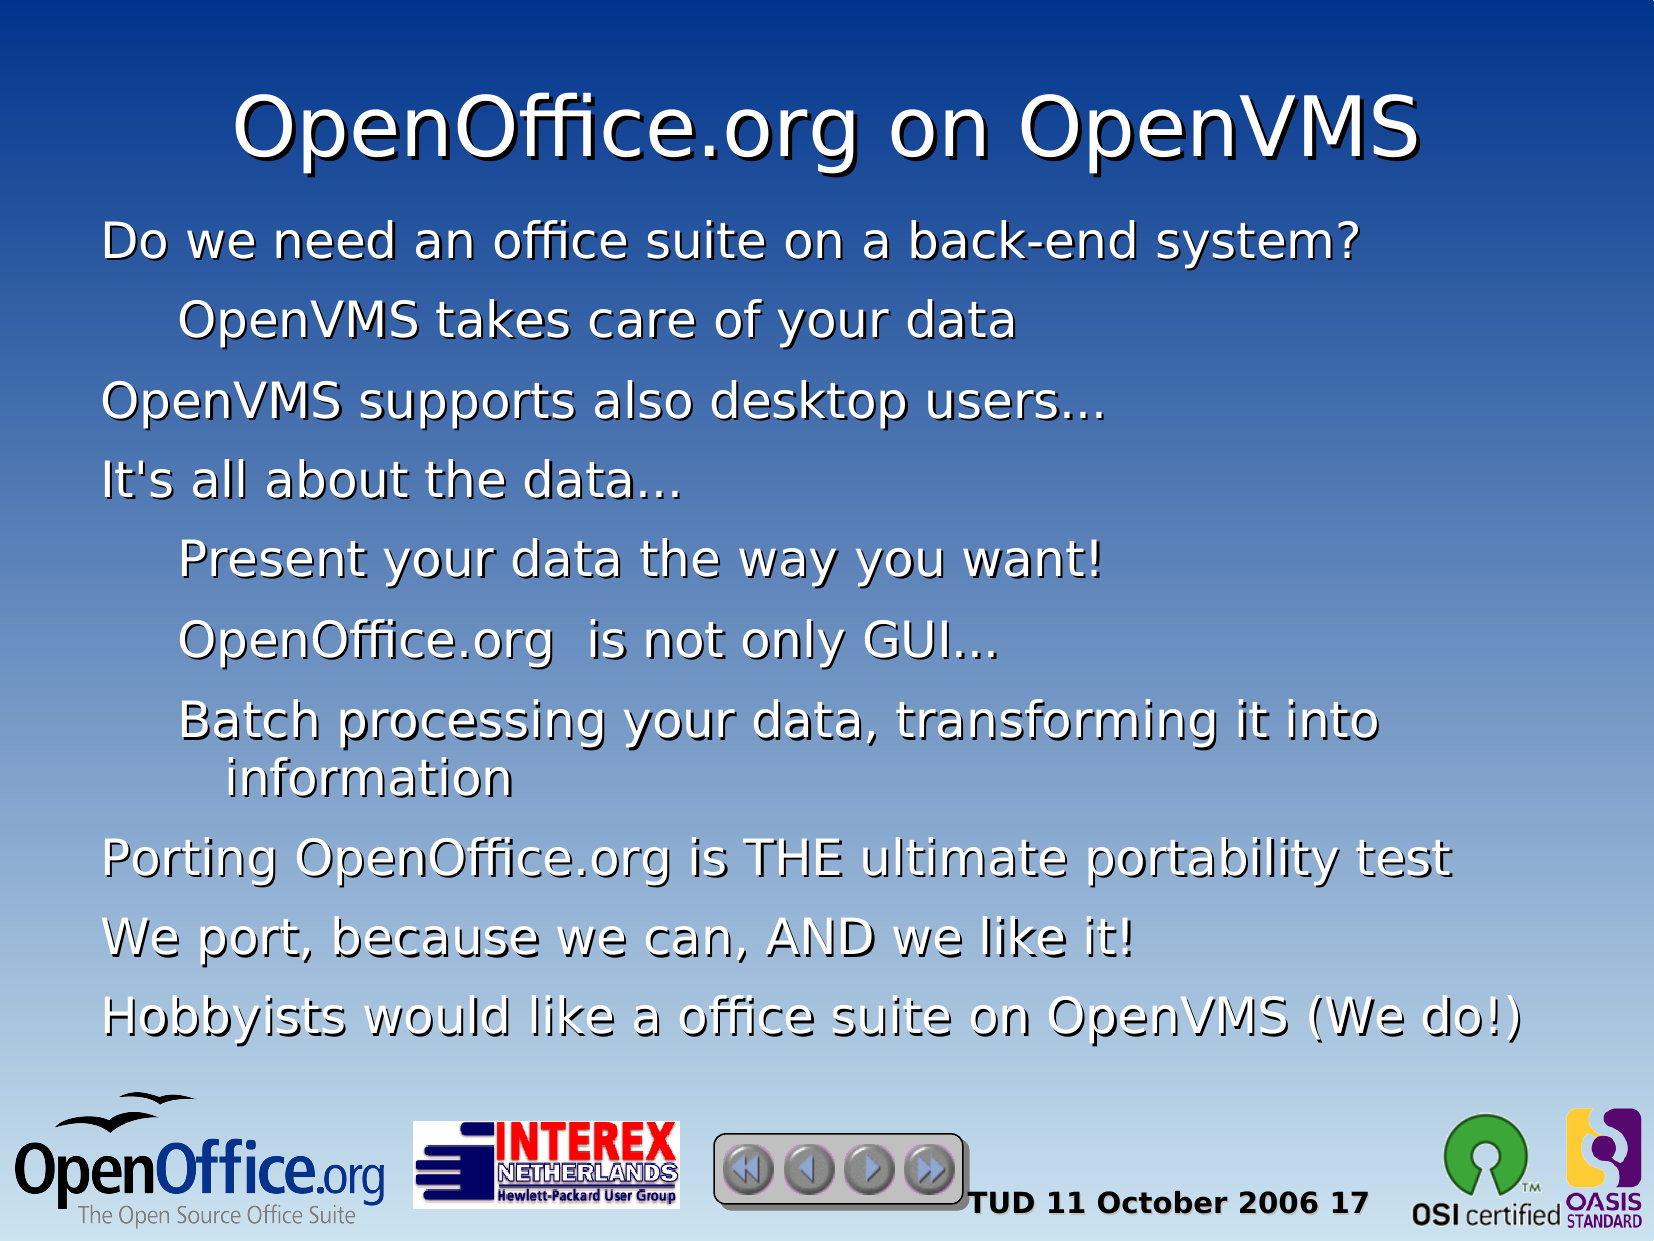

# OpenOffice.org on OpenVMS
Do we need an office suite on a back-end system?
OpenVMS takes care of your data
OpenVMS supports also desktop users...
It's all about the data...
Present your data the way you want!
OpenOffice.org is not only GUI...
Batch processing your data, transforming it into information
Porting OpenOffice.org is THE ultimate portability test
We port, because we can, AND we like it!
Hobbyists would like a office suite on OpenVMS (We do!)
TUD 11 October 2006